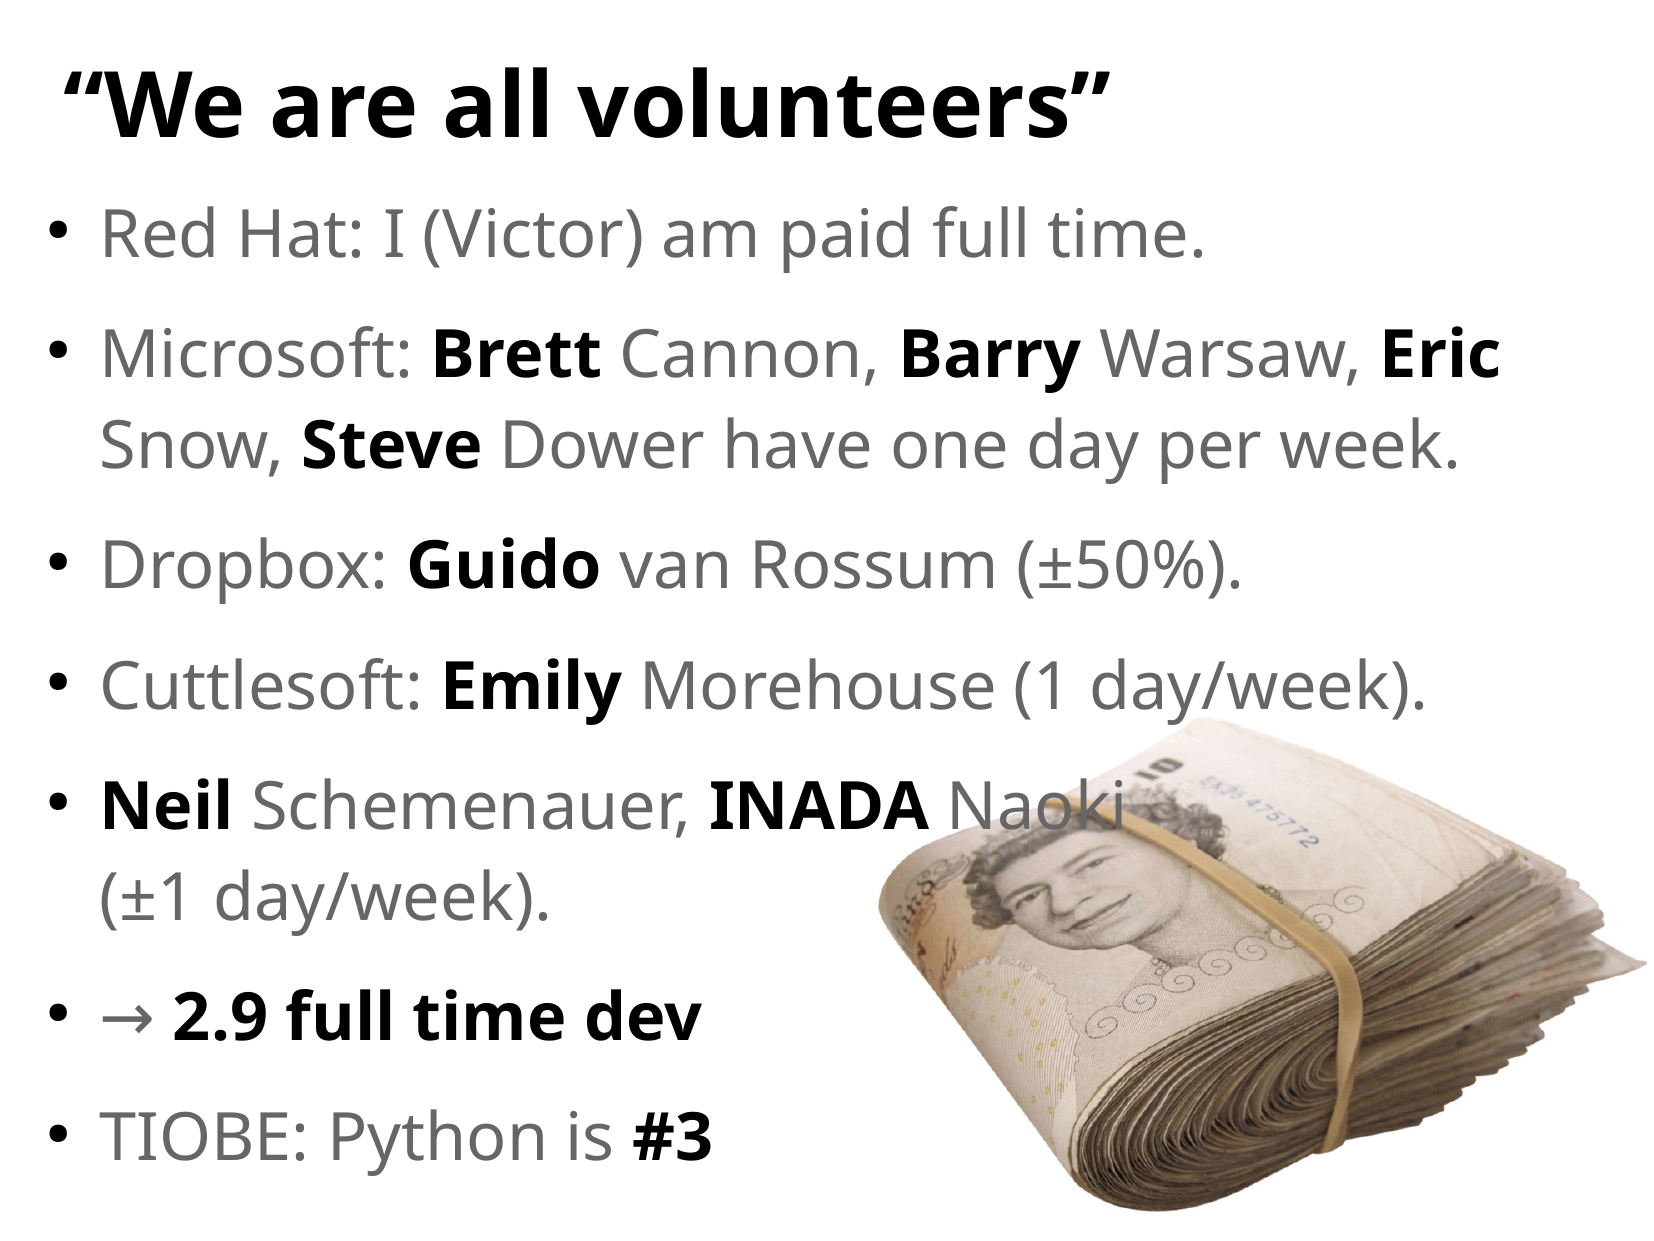

“We are all volunteers”
# Red Hat: I (Victor) am paid full time.
Microsoft: Brett Cannon, Barry Warsaw, Eric Snow, Steve Dower have one day per week.
Dropbox: Guido van Rossum (±50%).
Cuttlesoft: Emily Morehouse (1 day/week).
Neil Schemenauer, INADA Naoki
(±1 day/week).
→ 2.9 full time dev
TIOBE: Python is #3